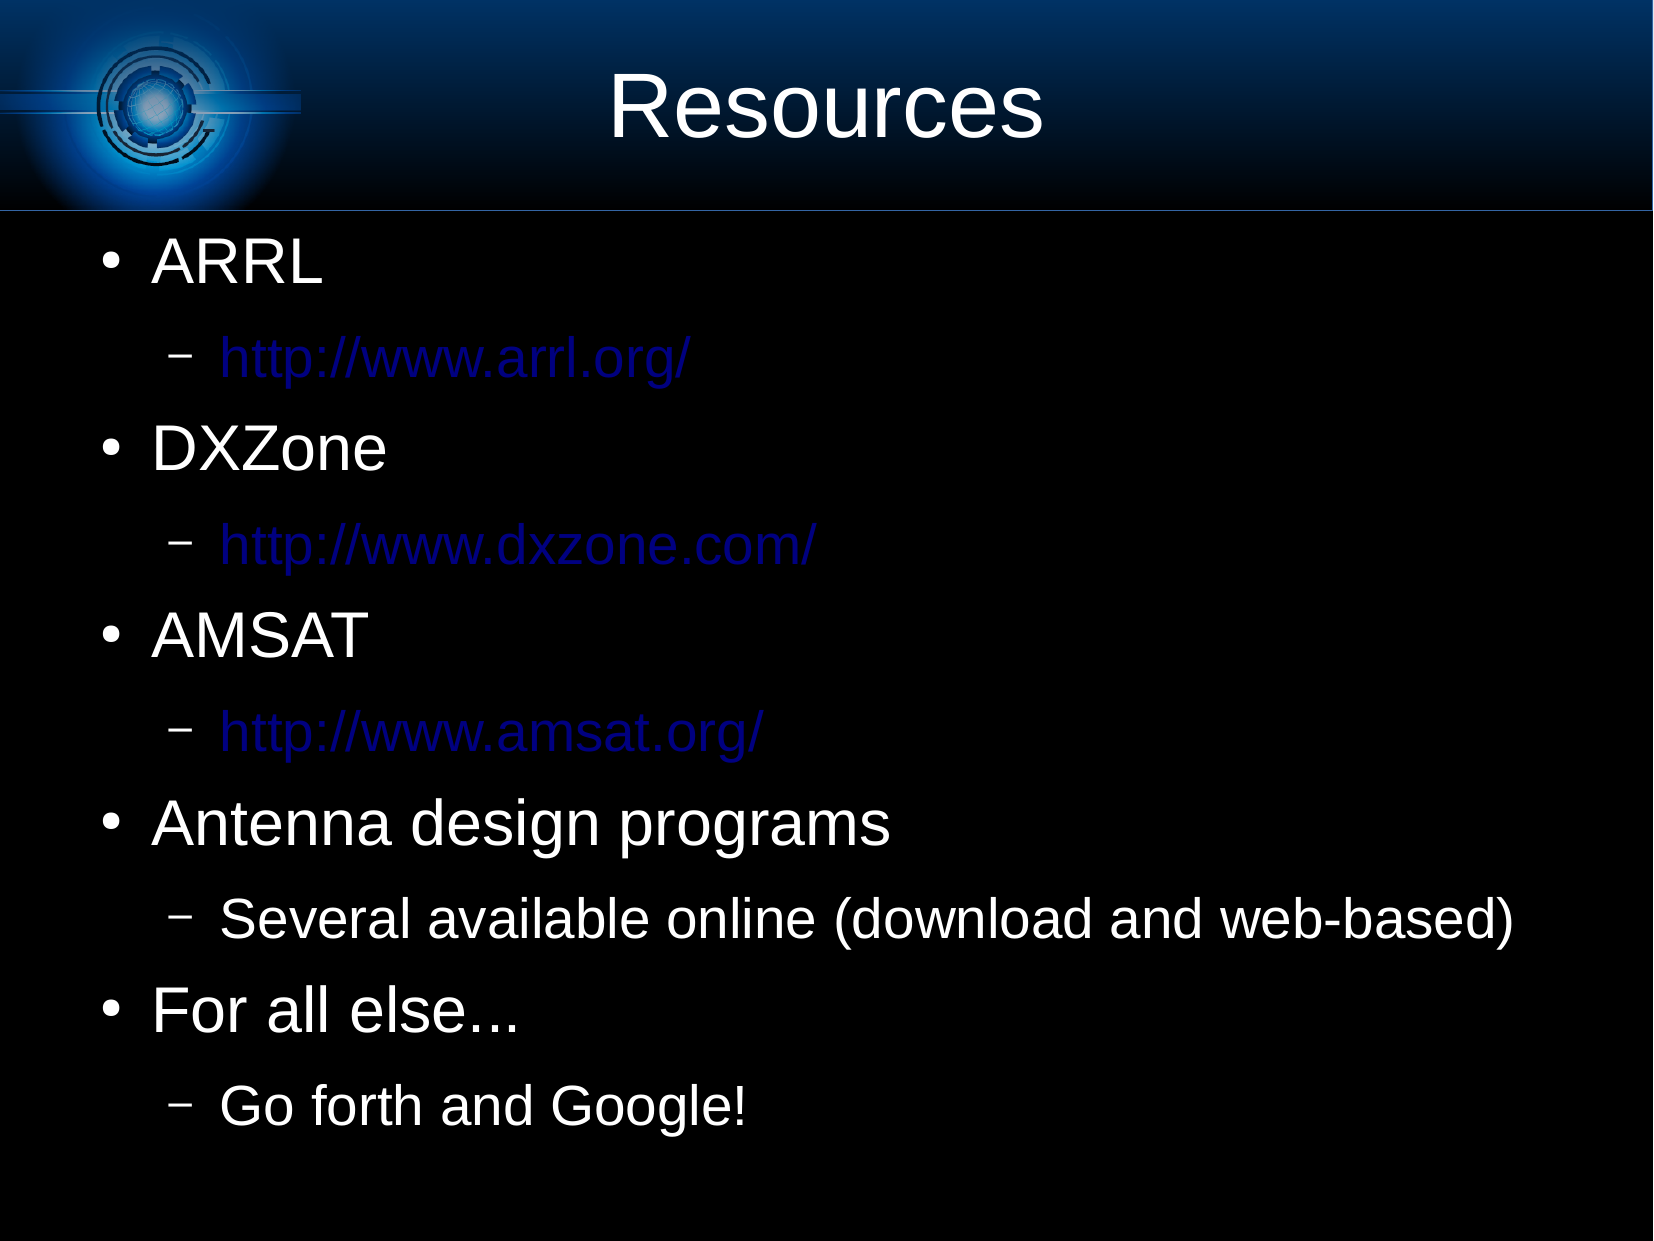

# Resources
ARRL
http://www.arrl.org/
DXZone
http://www.dxzone.com/
AMSAT
http://www.amsat.org/
Antenna design programs
Several available online (download and web-based)
For all else...
Go forth and Google!